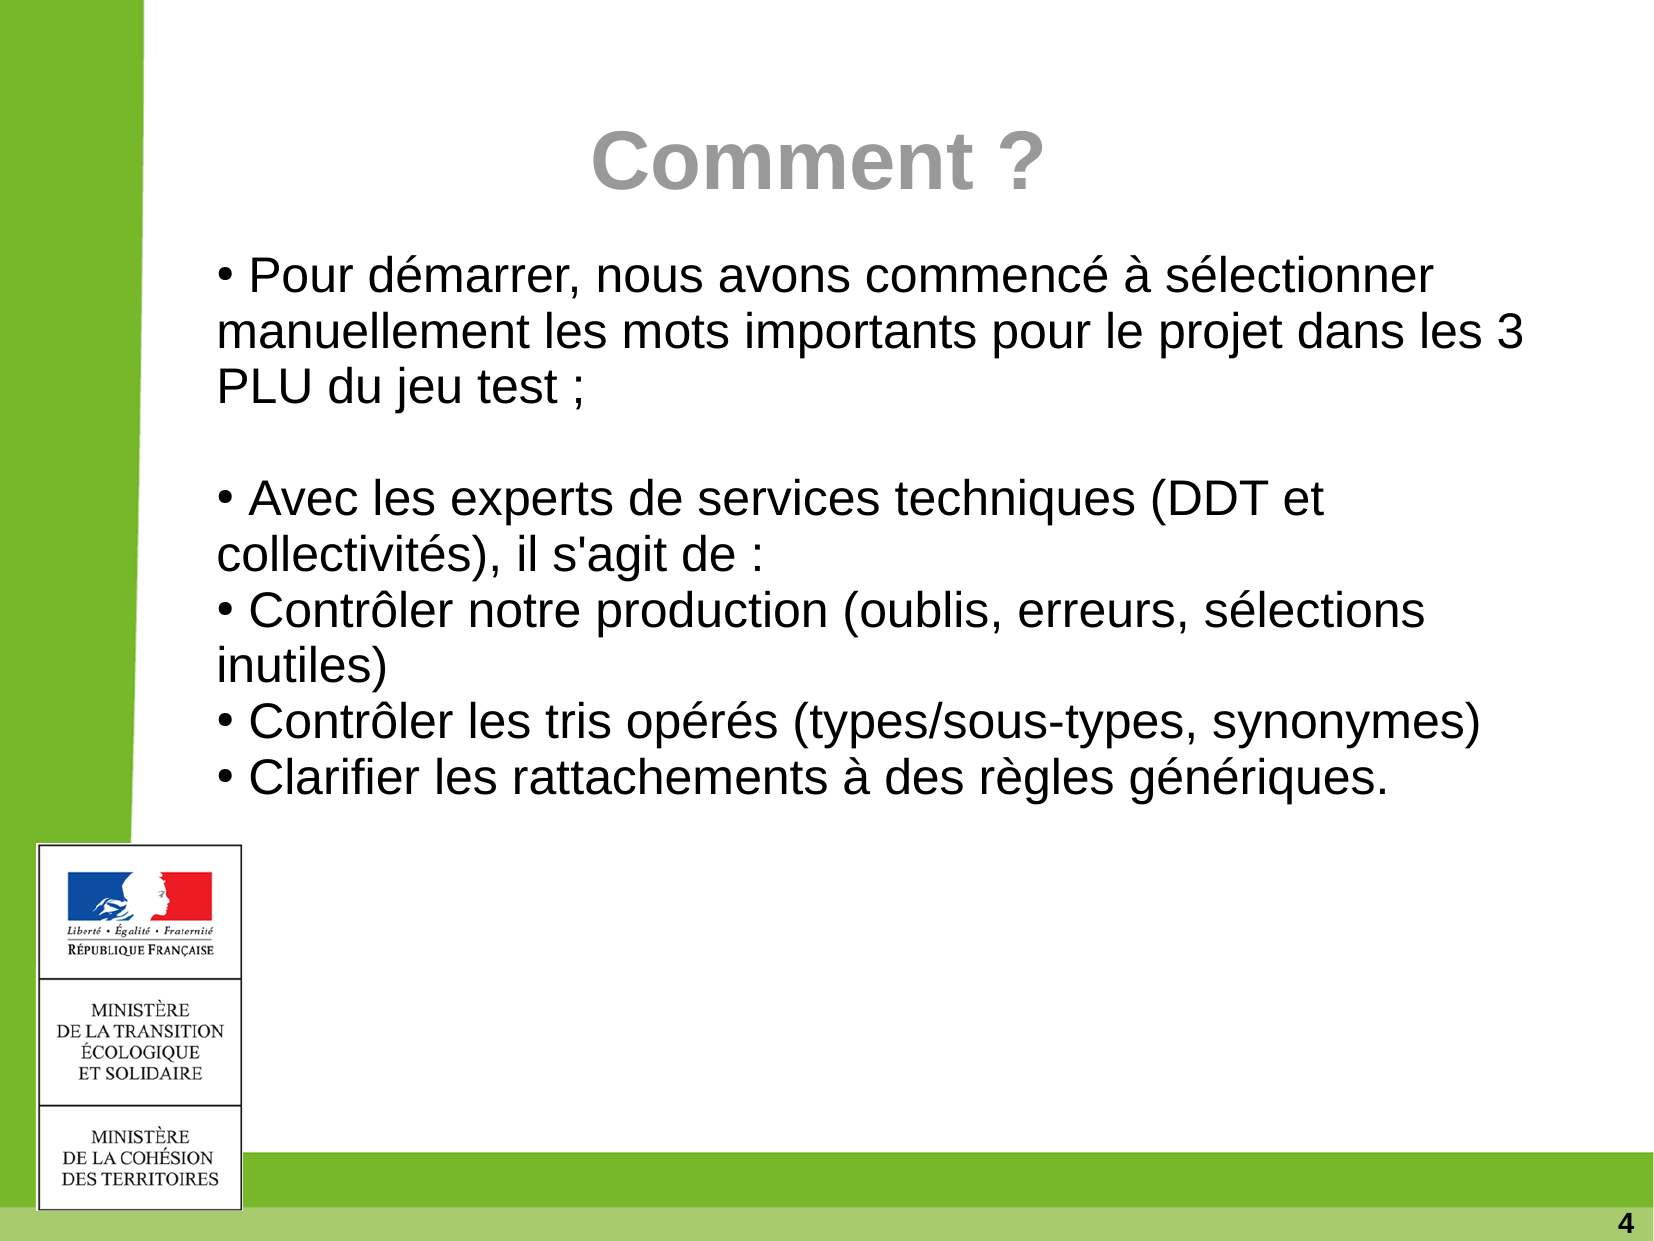

# Comment ?
 Pour démarrer, nous avons commencé à sélectionner manuellement les mots importants pour le projet dans les 3 PLU du jeu test ;
 Avec les experts de services techniques (DDT et collectivités), il s'agit de :
 Contrôler notre production (oublis, erreurs, sélections inutiles)
 Contrôler les tris opérés (types/sous-types, synonymes)
 Clarifier les rattachements à des règles génériques.